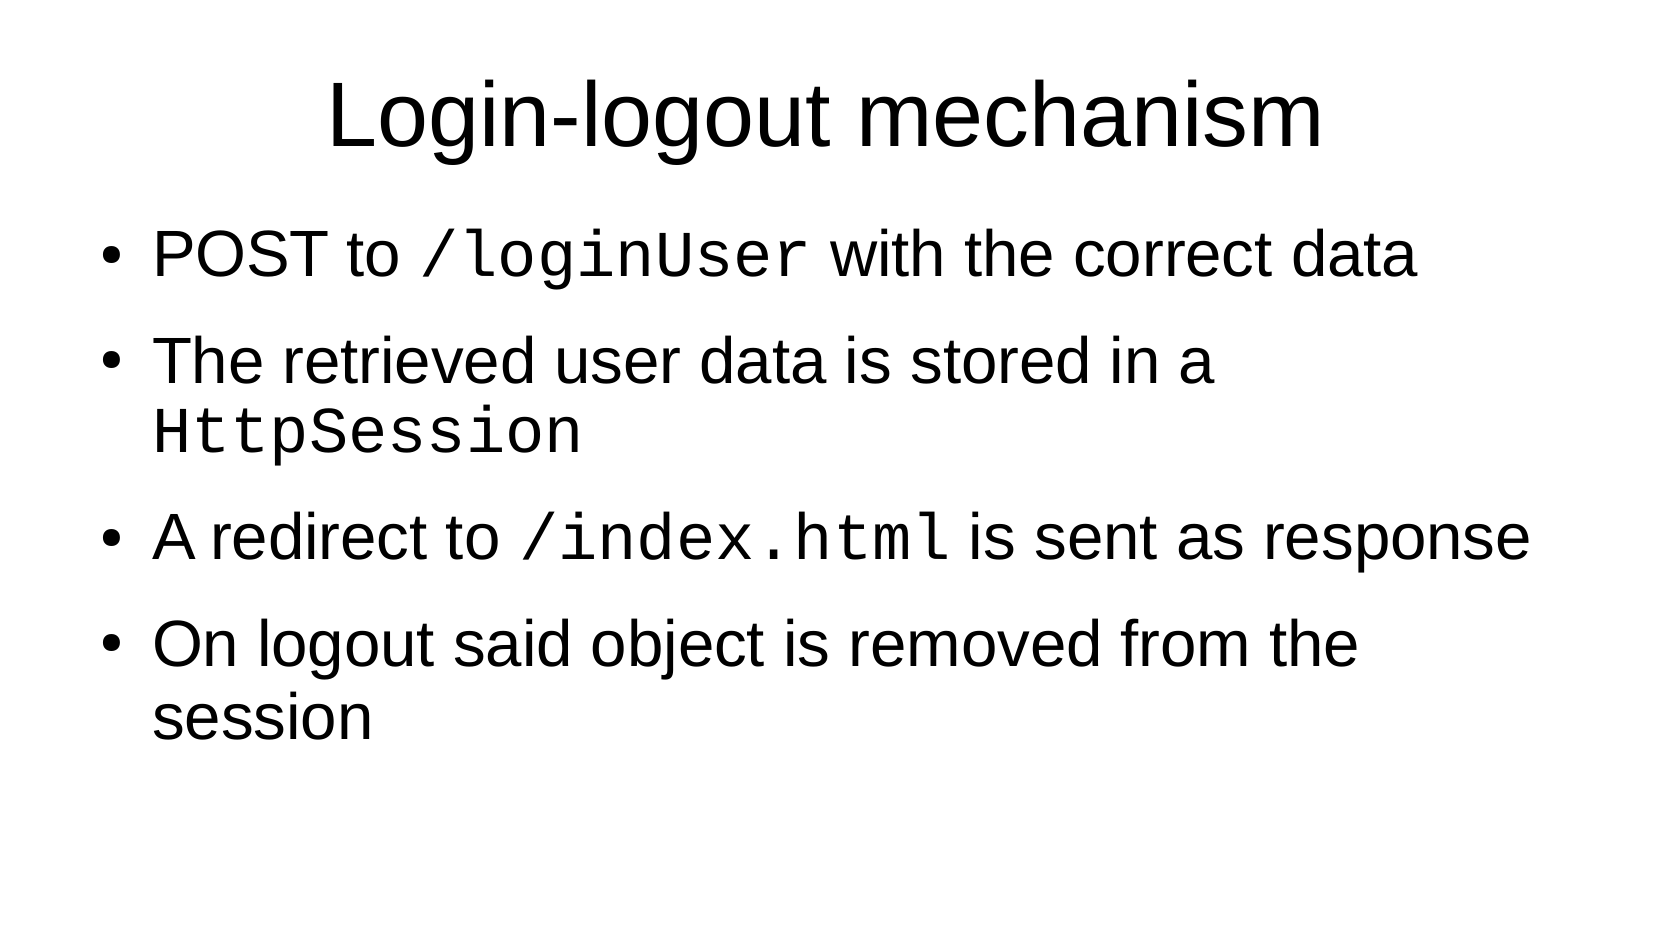

# Login-logout mechanism
POST to /loginUser with the correct data
The retrieved user data is stored in a HttpSession
A redirect to /index.html is sent as response
On logout said object is removed from the session